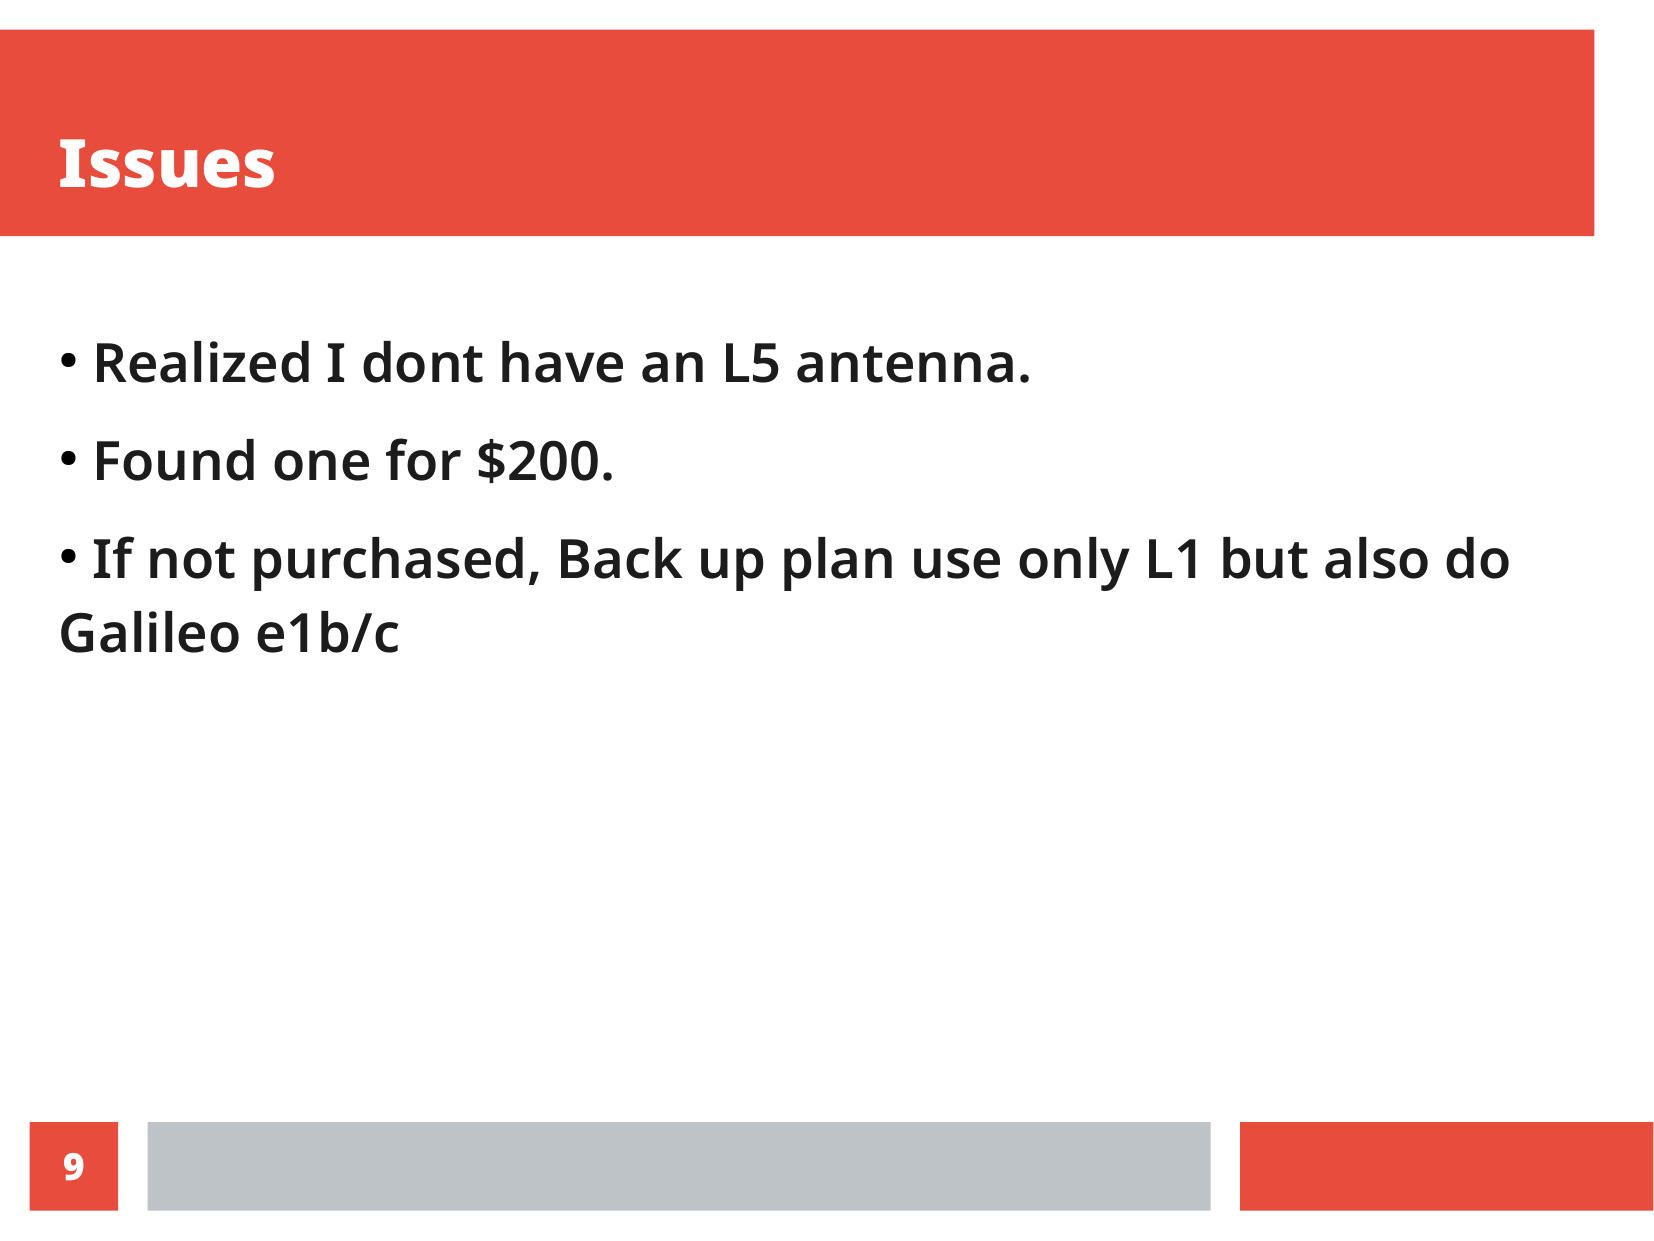

# Issues
 Realized I dont have an L5 antenna.
 Found one for $200.
 If not purchased, Back up plan use only L1 but also do Galileo e1b/c
9